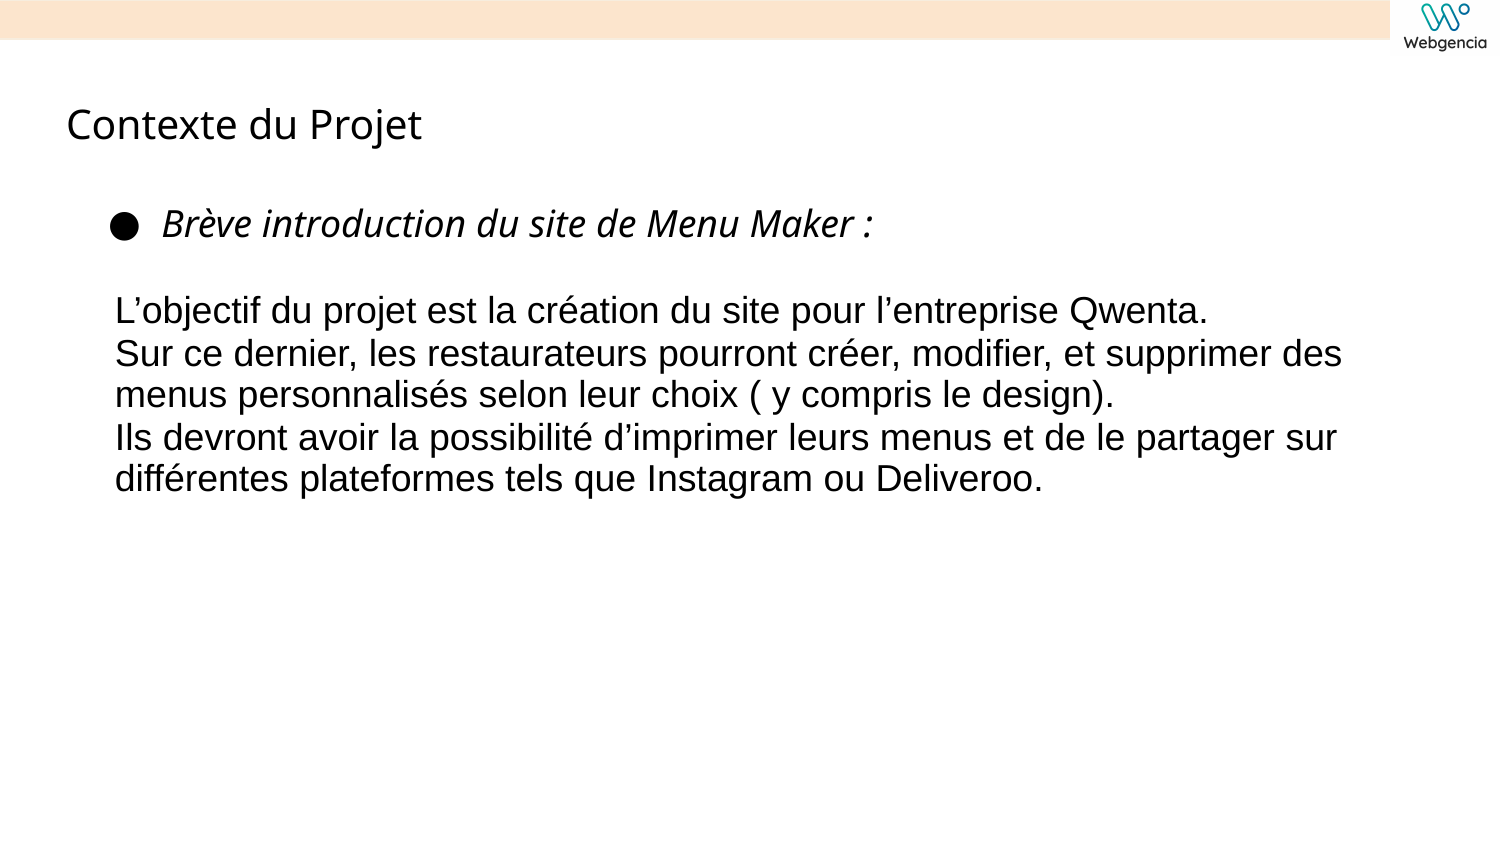

# Contexte du Projet
Brève introduction du site de Menu Maker :
L’objectif du projet est la création du site pour l’entreprise Qwenta.
Sur ce dernier, les restaurateurs pourront créer, modifier, et supprimer des menus personnalisés selon leur choix ( y compris le design).
Ils devront avoir la possibilité d’imprimer leurs menus et de le partager sur différentes plateformes tels que Instagram ou Deliveroo.